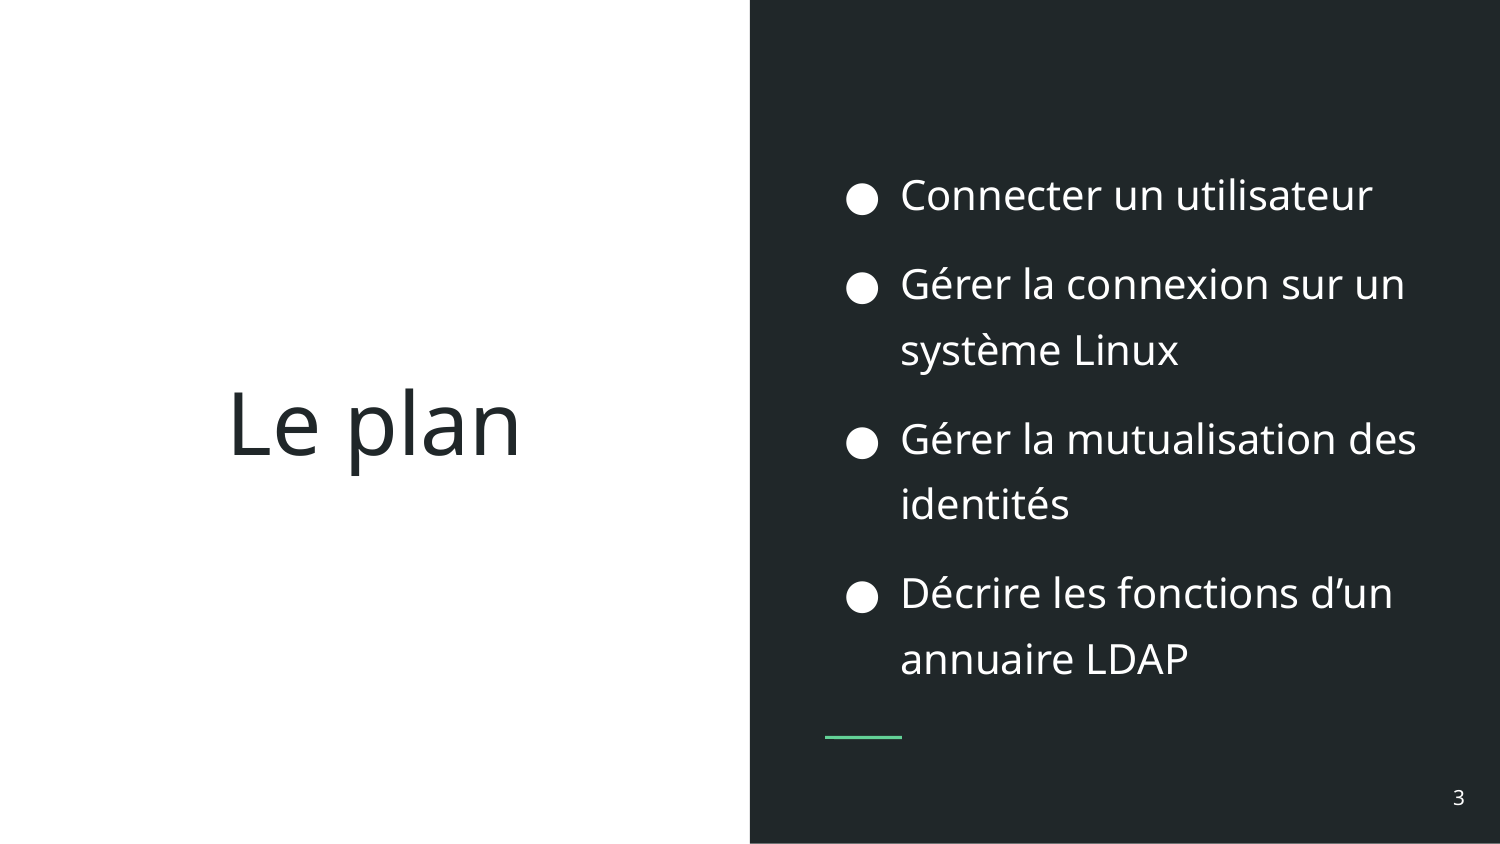

Connecter un utilisateur
Gérer la connexion sur un système Linux
Gérer la mutualisation des identités
Décrire les fonctions d’un annuaire LDAP
# Le plan